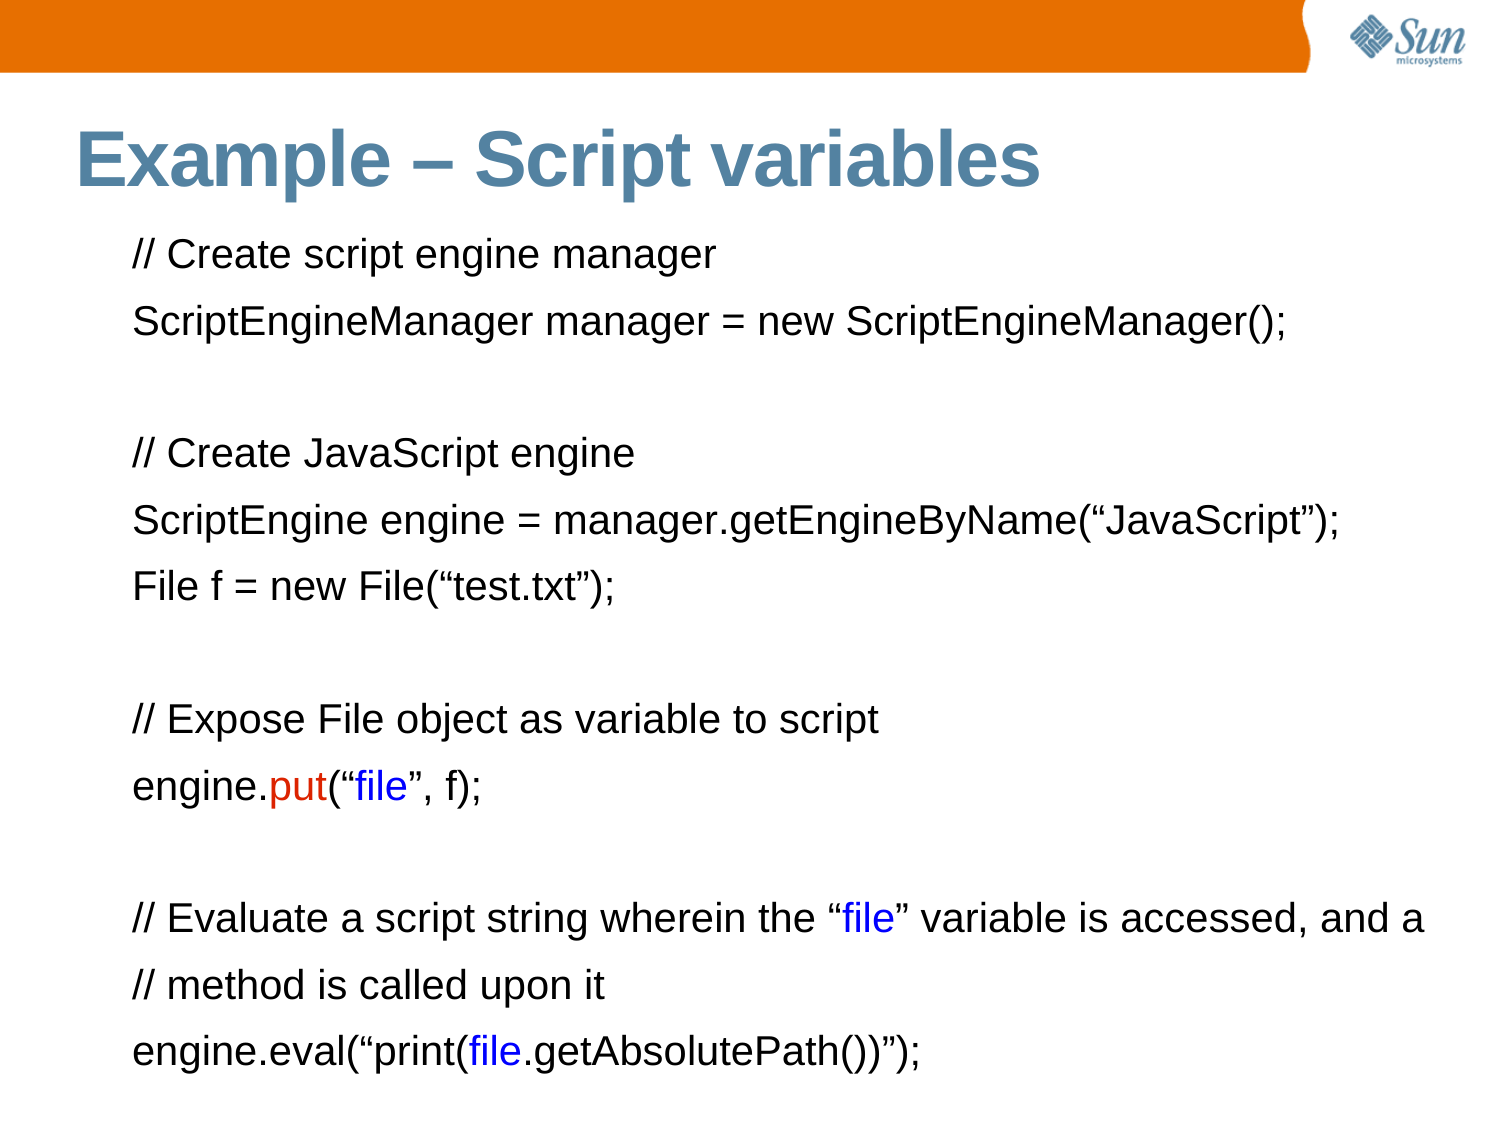

# Example – Script variables
// Create script engine manager
ScriptEngineManager manager = new ScriptEngineManager();
// Create JavaScript engine
ScriptEngine engine = manager.getEngineByName(“JavaScript”);
File f = new File(“test.txt”);
// Expose File object as variable to script
engine.put(“file”, f);
// Evaluate a script string wherein the “file” variable is accessed, and a
// method is called upon it
engine.eval(“print(file.getAbsolutePath())”);